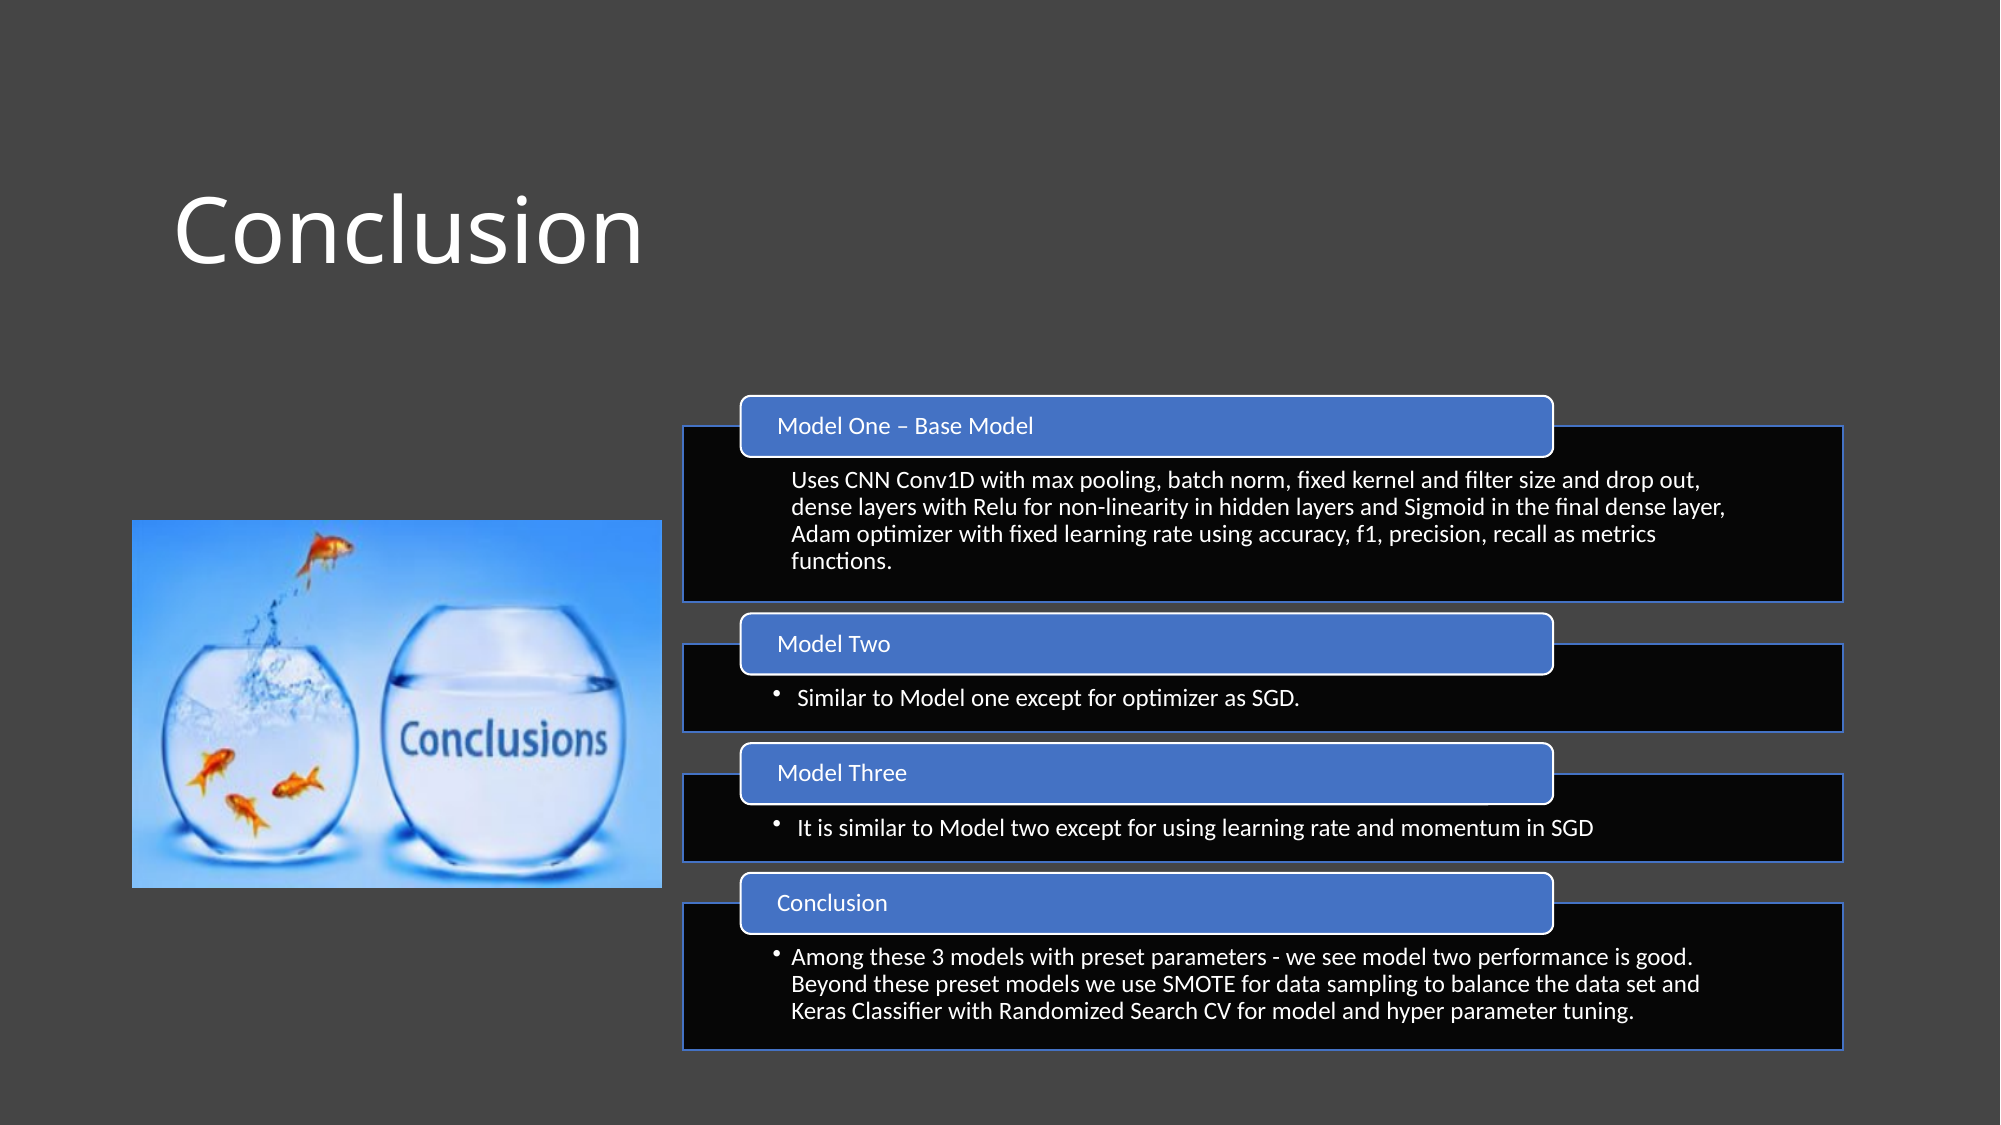

# Conclusion
Model One – Base Model
Uses CNN Conv1D with max pooling, batch norm, fixed kernel and filter size and drop out, dense layers with Relu for non-linearity in hidden layers and Sigmoid in the final dense layer, Adam optimizer with fixed learning rate using accuracy, f1, precision, recall as metrics functions.
Model Two
 Similar to Model one except for optimizer as SGD.
Model Three
 It is similar to Model two except for using learning rate and momentum in SGD
Conclusion
Among these 3 models with preset parameters - we see model two performance is good. Beyond these preset models we use SMOTE for data sampling to balance the data set and Keras Classifier with Randomized Search CV for model and hyper parameter tuning.